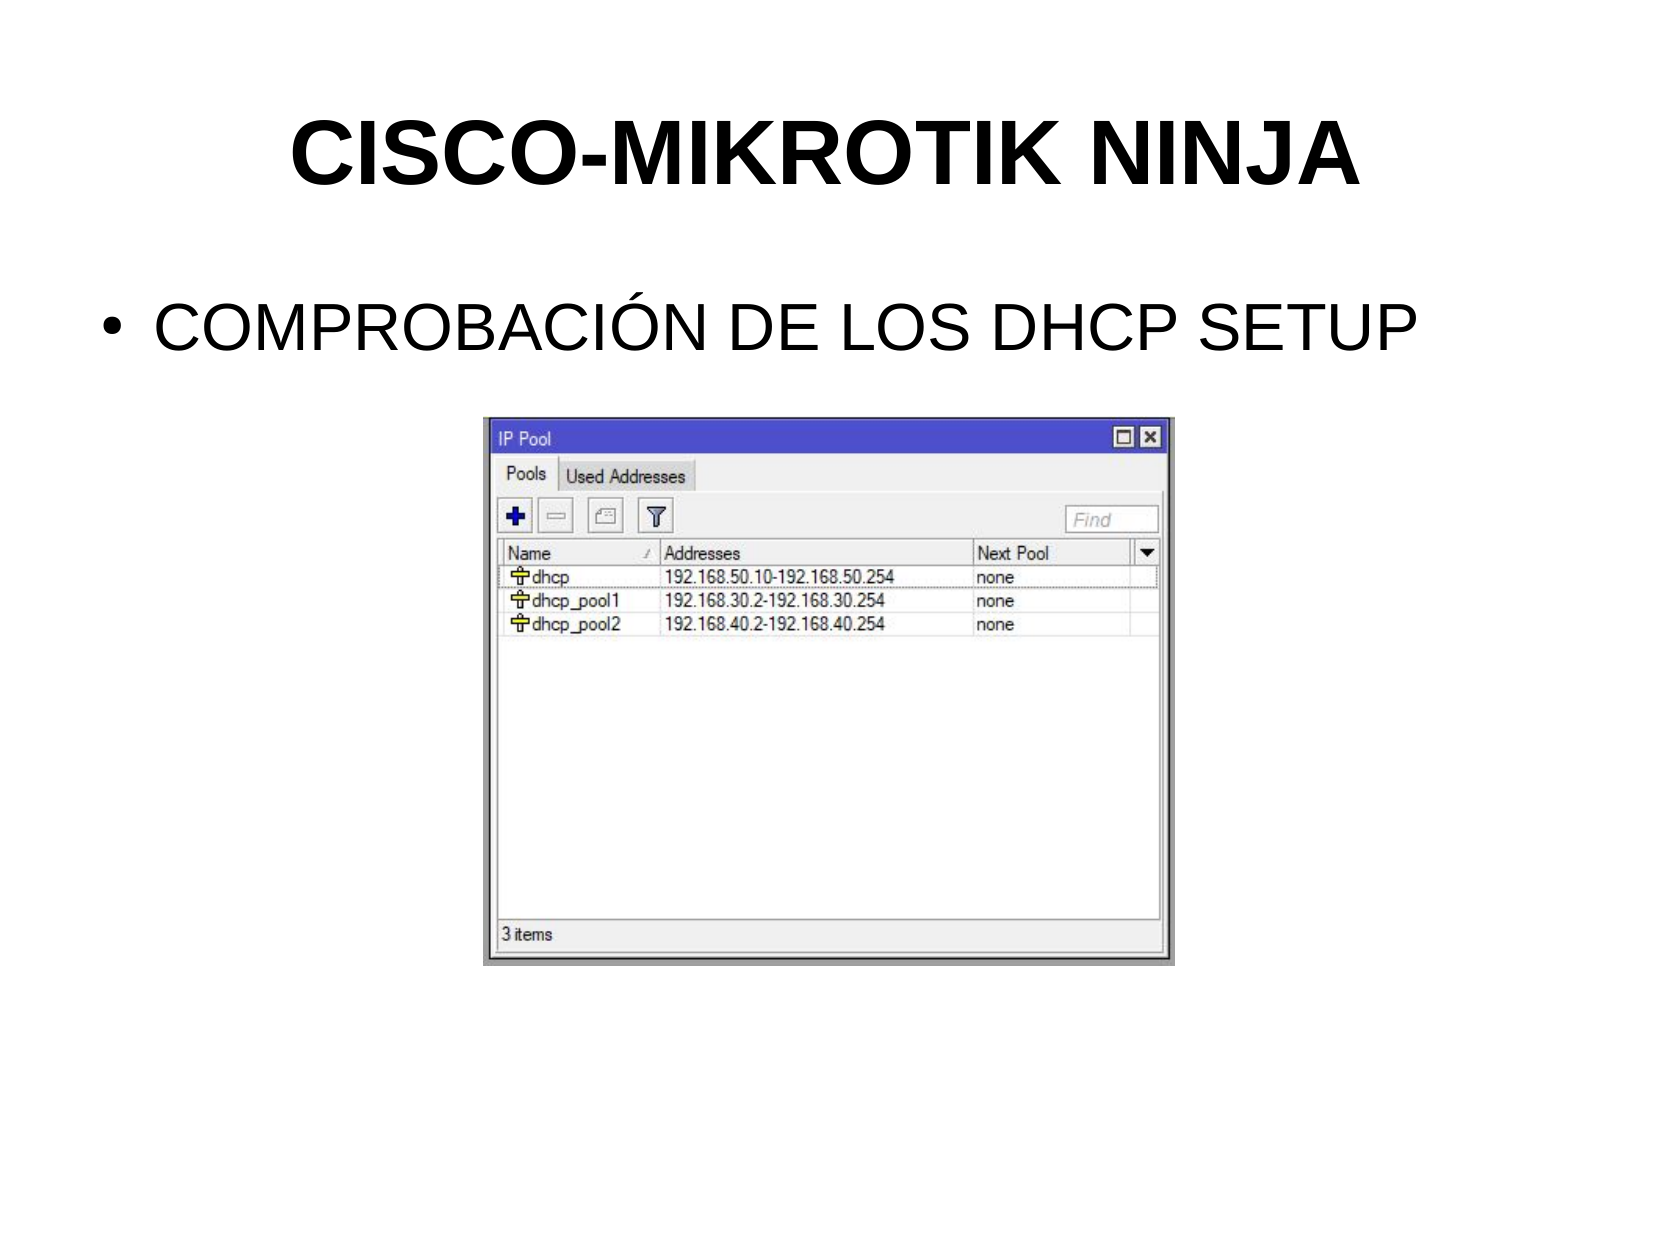

# CISCO-MIKROTIK NINJA
COMPROBACIÓN DE LOS DHCP SETUP